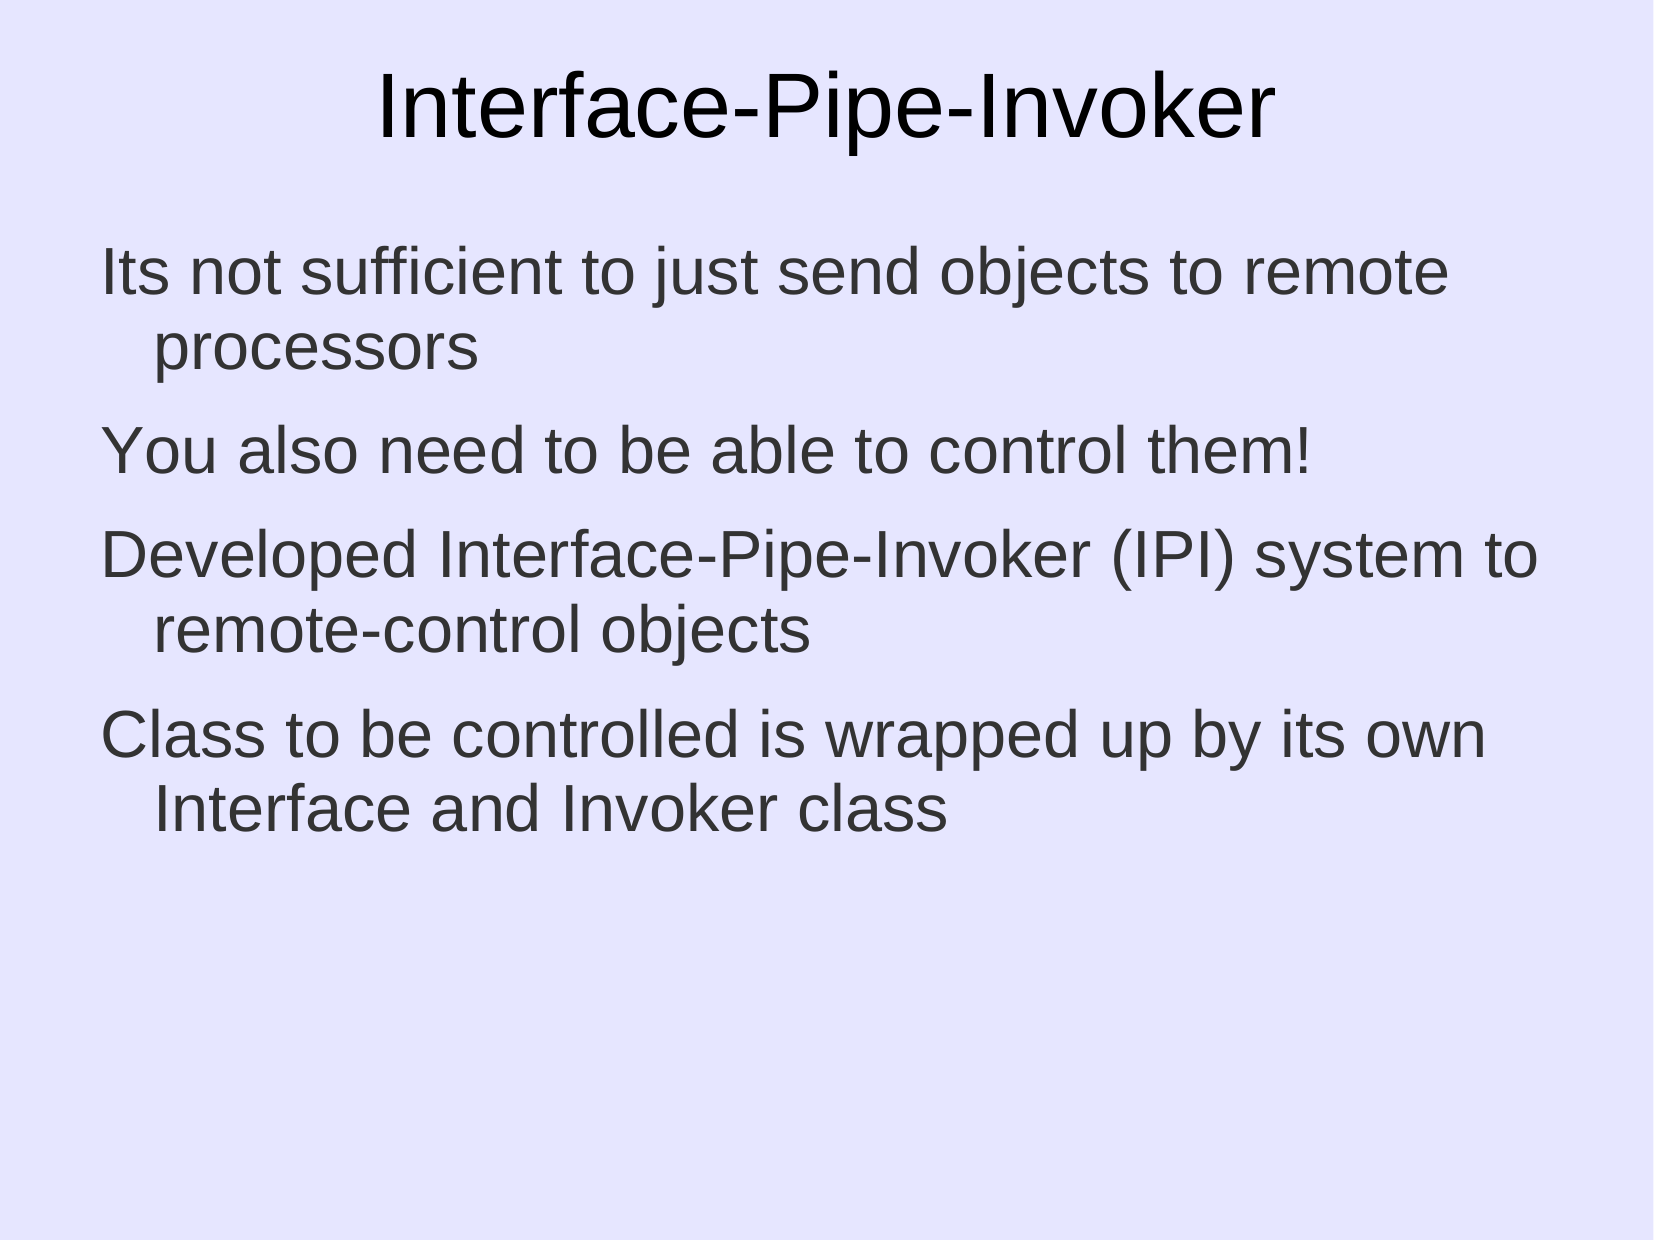

# Interface-Pipe-Invoker
Its not sufficient to just send objects to remote processors
You also need to be able to control them!
Developed Interface-Pipe-Invoker (IPI) system to remote-control objects
Class to be controlled is wrapped up by its own Interface and Invoker class